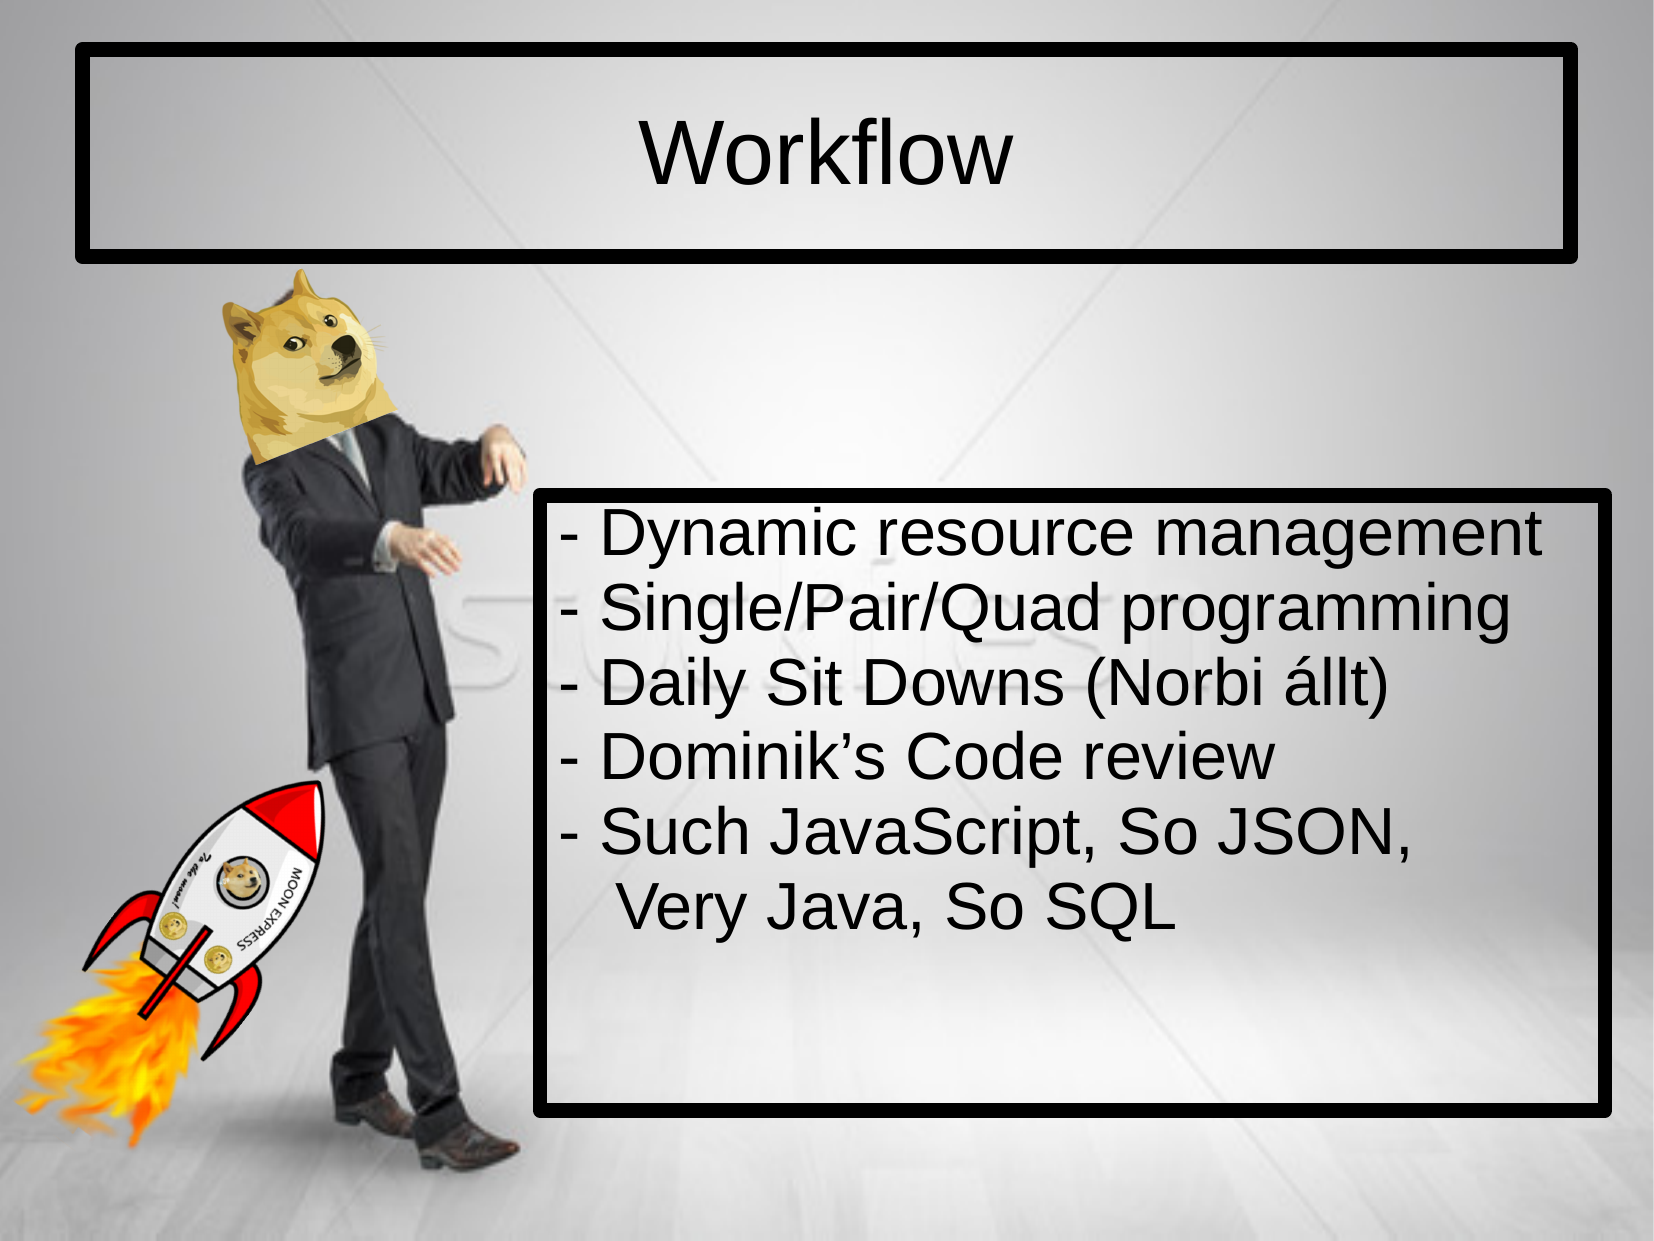

# Workflow
 - Dynamic resource management
 - Single/Pair/Quad programming
 - Daily Sit Downs (Norbi állt)
 - Dominik’s Code review
 - Such JavaScript, So JSON, 		Very Java, So SQL